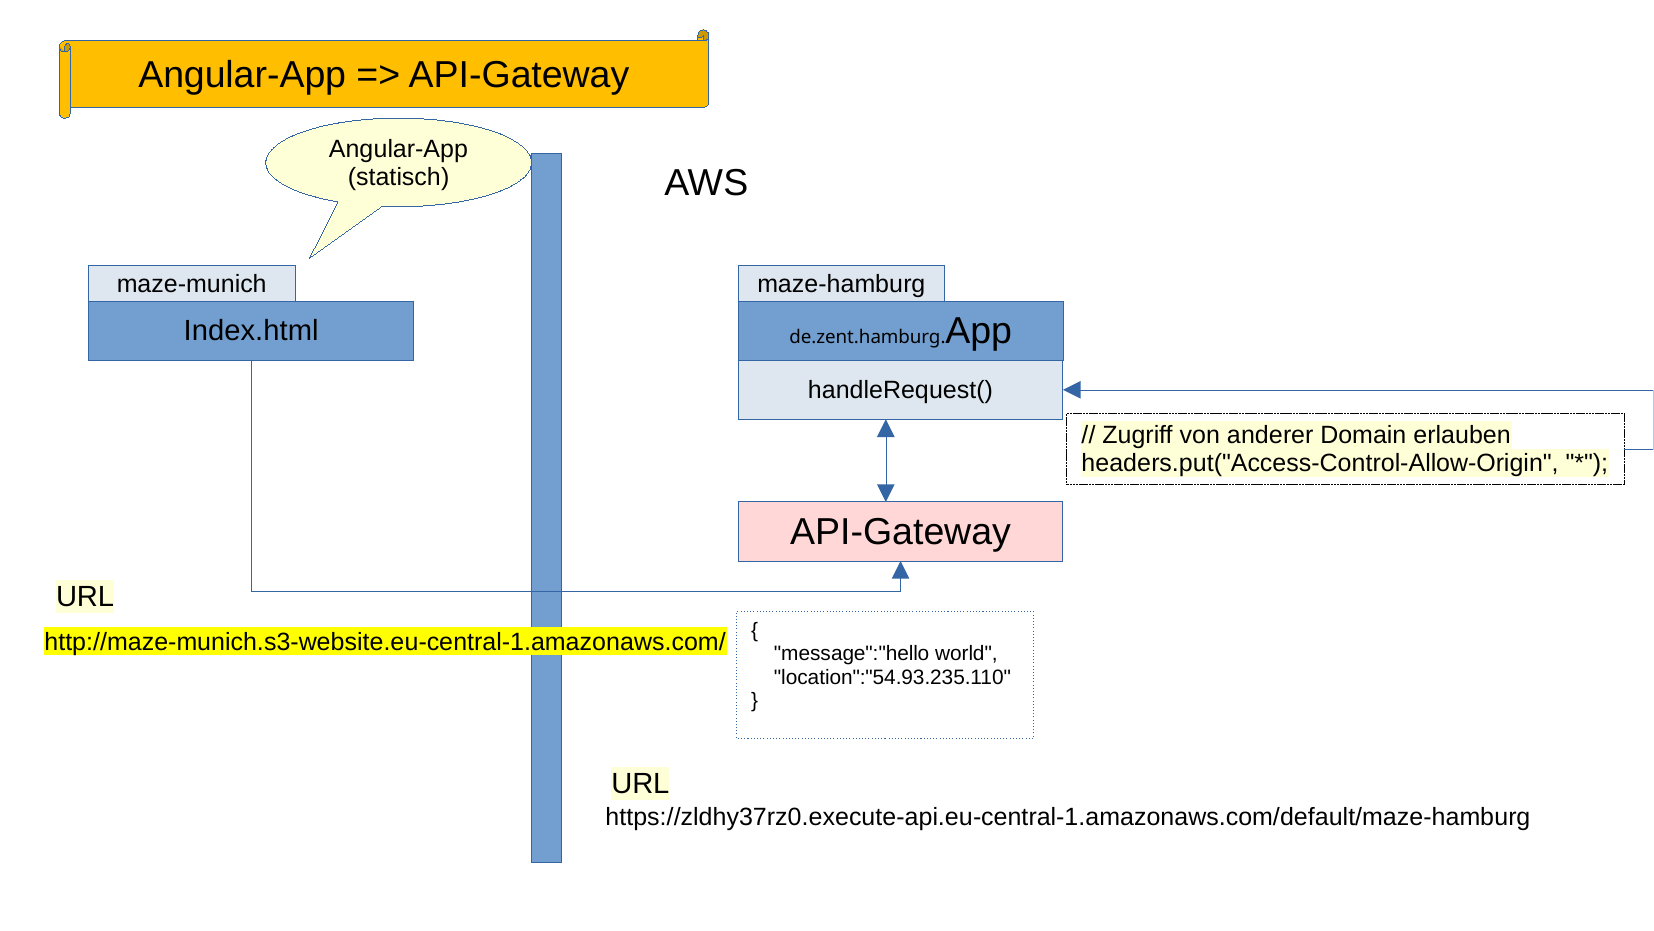

Angular-App => API-Gateway
Angular-App (statisch)
AWS
maze-munich
maze-hamburg
Index.html
de.zent.hamburg.App
handleRequest()
// Zugriff von anderer Domain erlauben
headers.put("Access-Control-Allow-Origin", "*");
API-Gateway
URL
{
 "message":"hello world",
 "location":"54.93.235.110"
}
http://maze-munich.s3-website.eu-central-1.amazonaws.com/
URL
https://zldhy37rz0.execute-api.eu-central-1.amazonaws.com/default/maze-hamburg